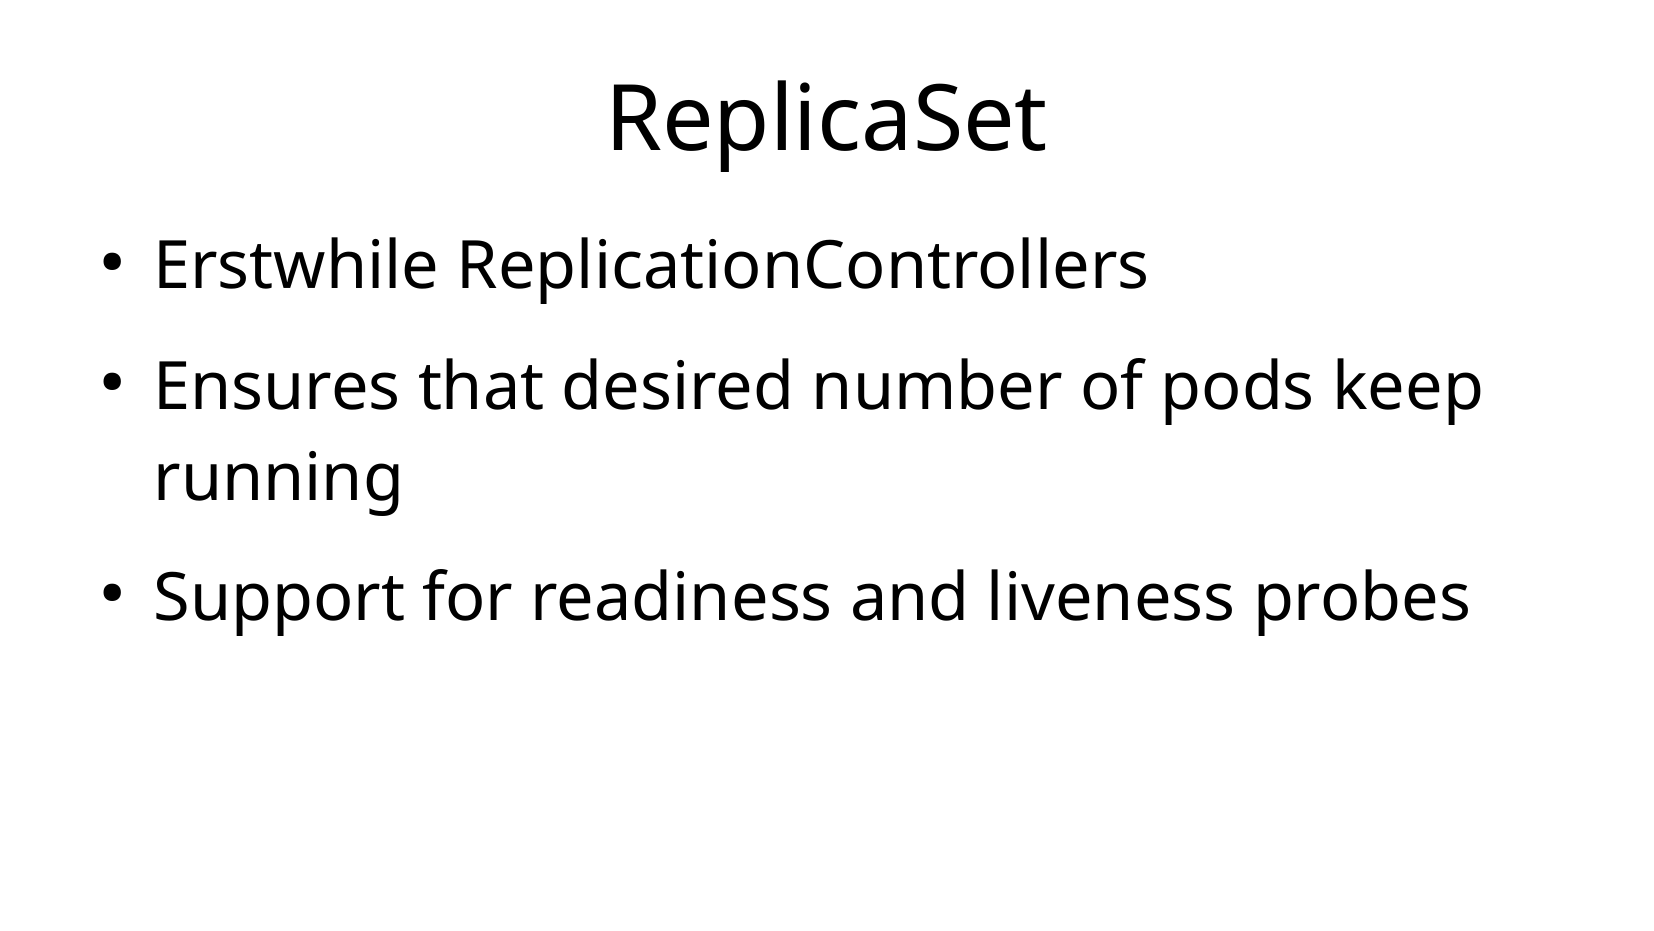

# ReplicaSet
Erstwhile ReplicationControllers
Ensures that desired number of pods keep running
Support for readiness and liveness probes